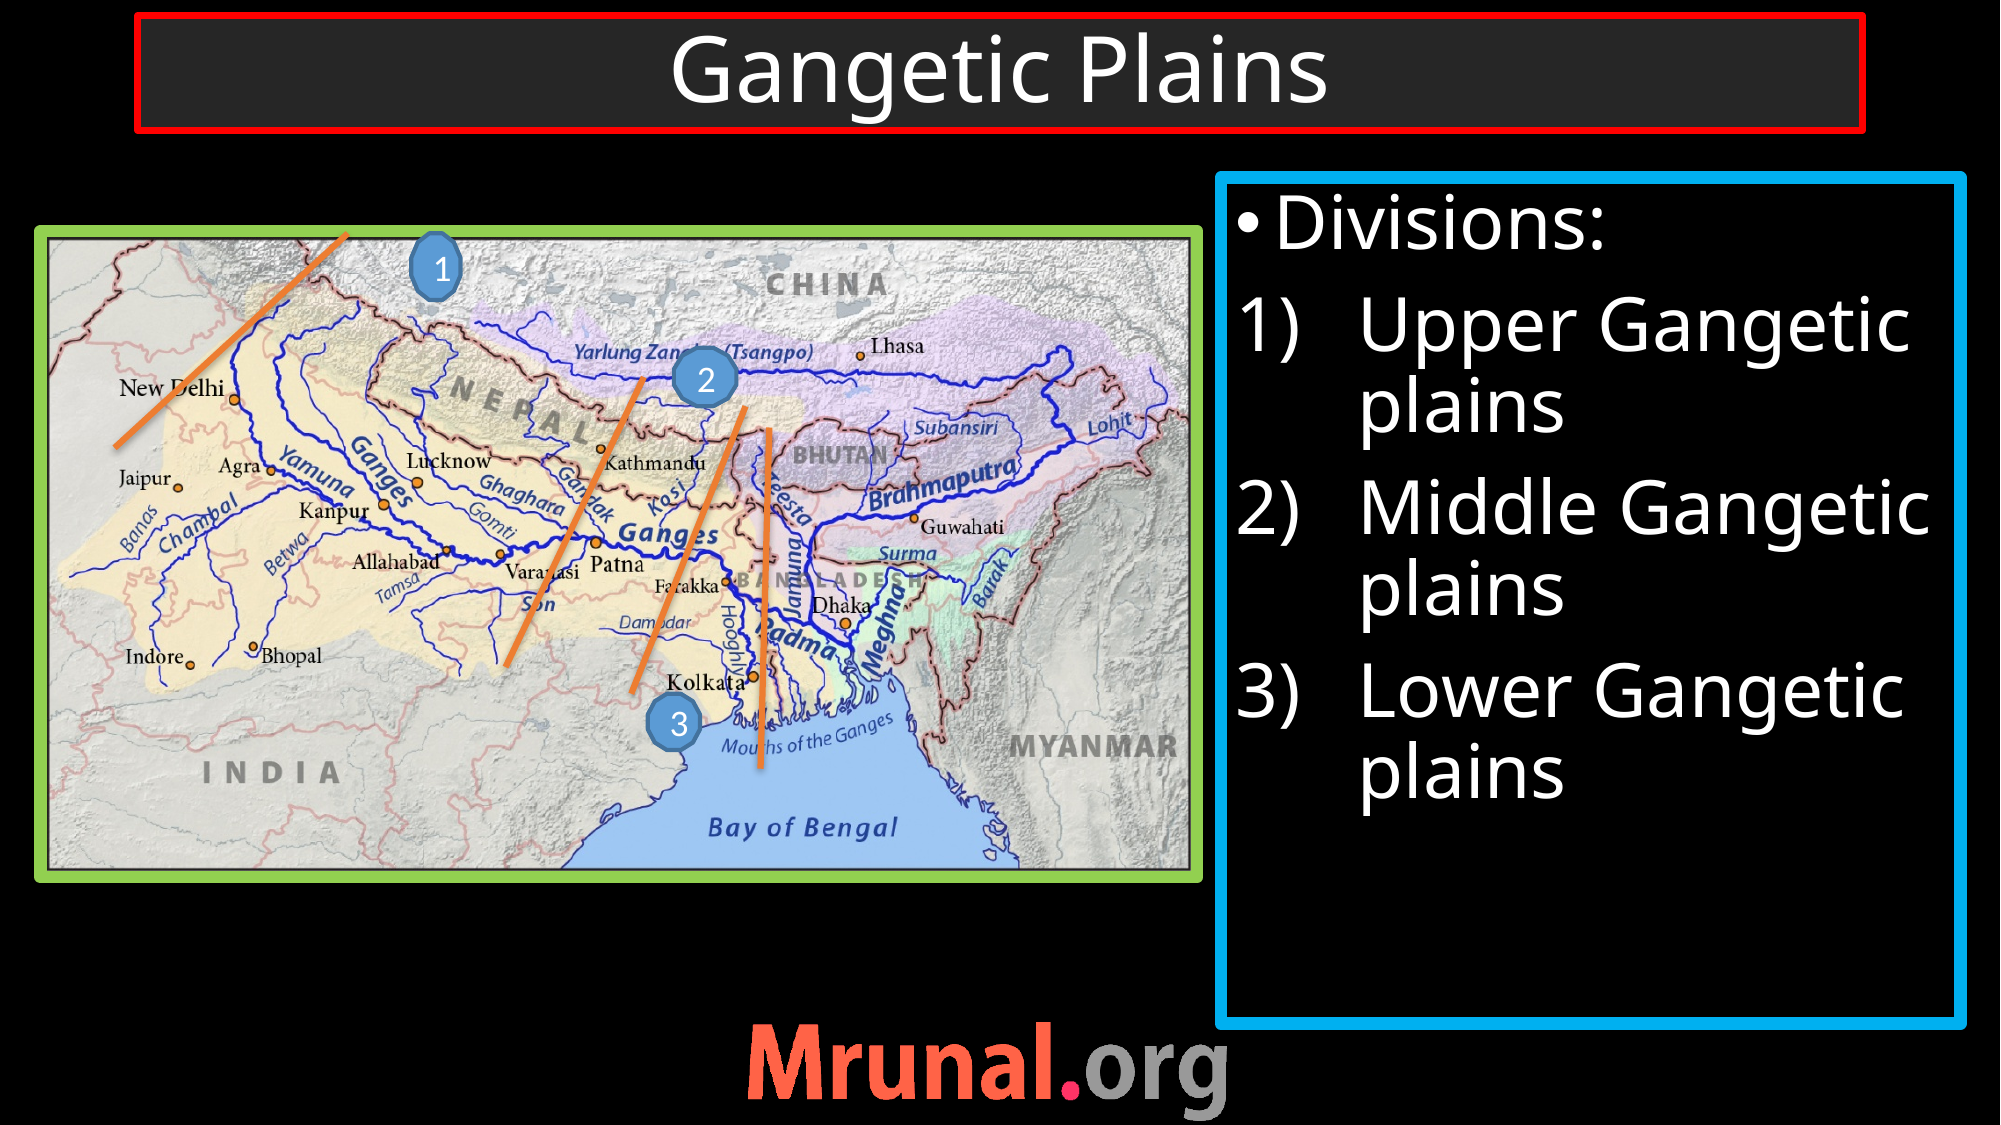

Gangetic Plains
# Divisions:
Upper Gangetic plains
Middle Gangetic plains
Lower Gangetic plains
1
2
3